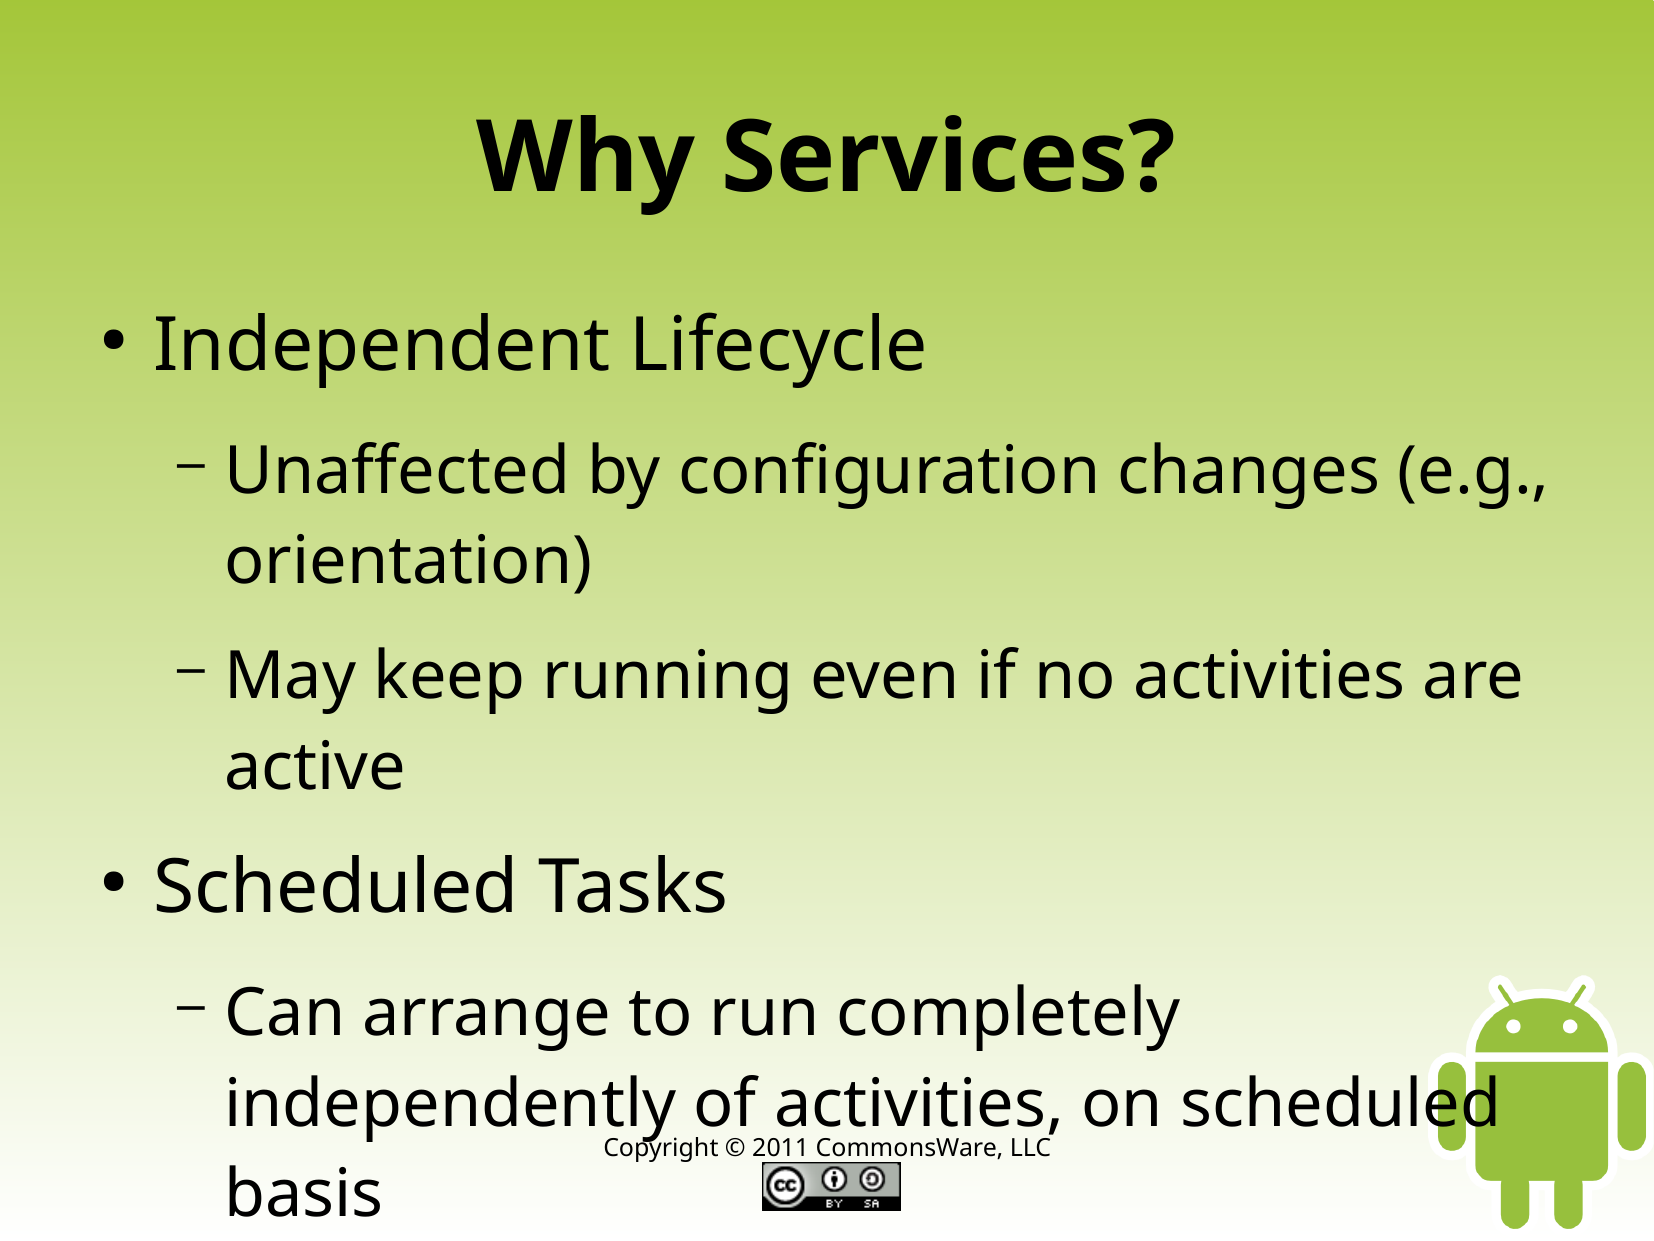

# Why Services?
Independent Lifecycle
Unaffected by configuration changes (e.g., orientation)
May keep running even if no activities are active
Scheduled Tasks
Can arrange to run completely independently of activities, on scheduled basis